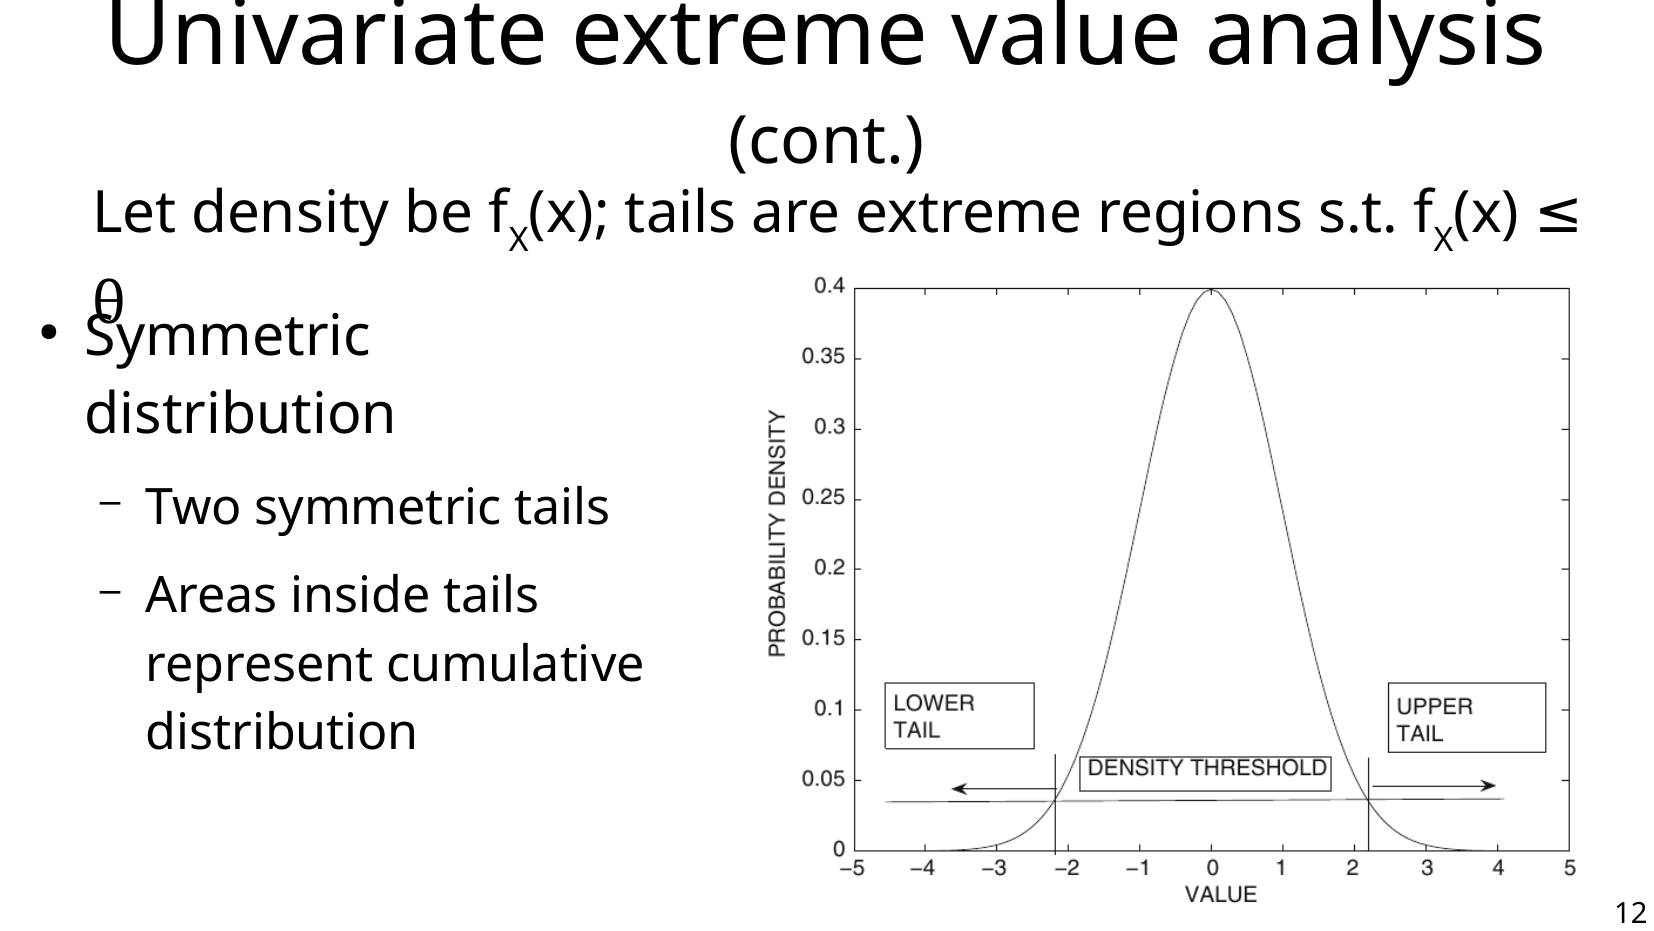

# Univariate extreme value analysis (cont.)
Let density be fX(x); tails are extreme regions s.t. fX(x) ≤ θ
Symmetric distribution
Two symmetric tails
Areas inside tails represent cumulative distribution
12